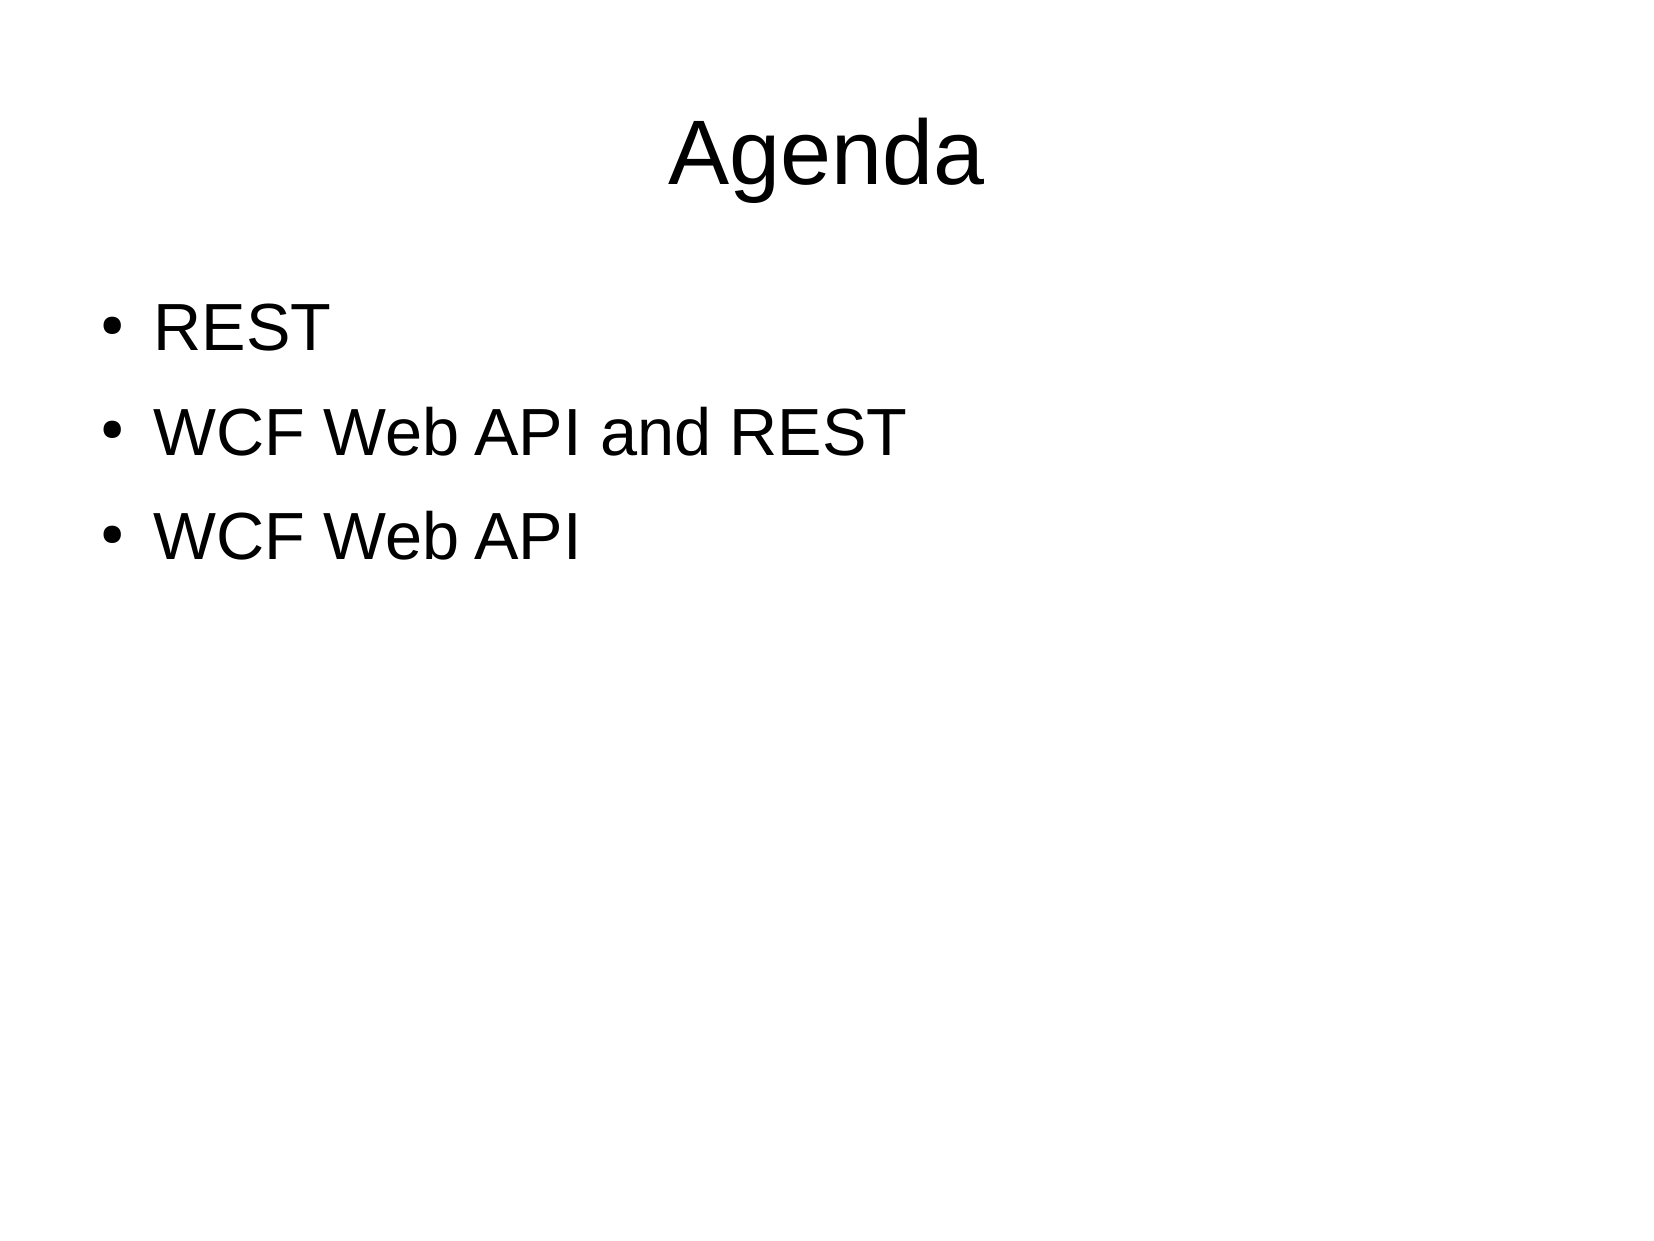

# Agenda
REST
WCF Web API and REST
WCF Web API